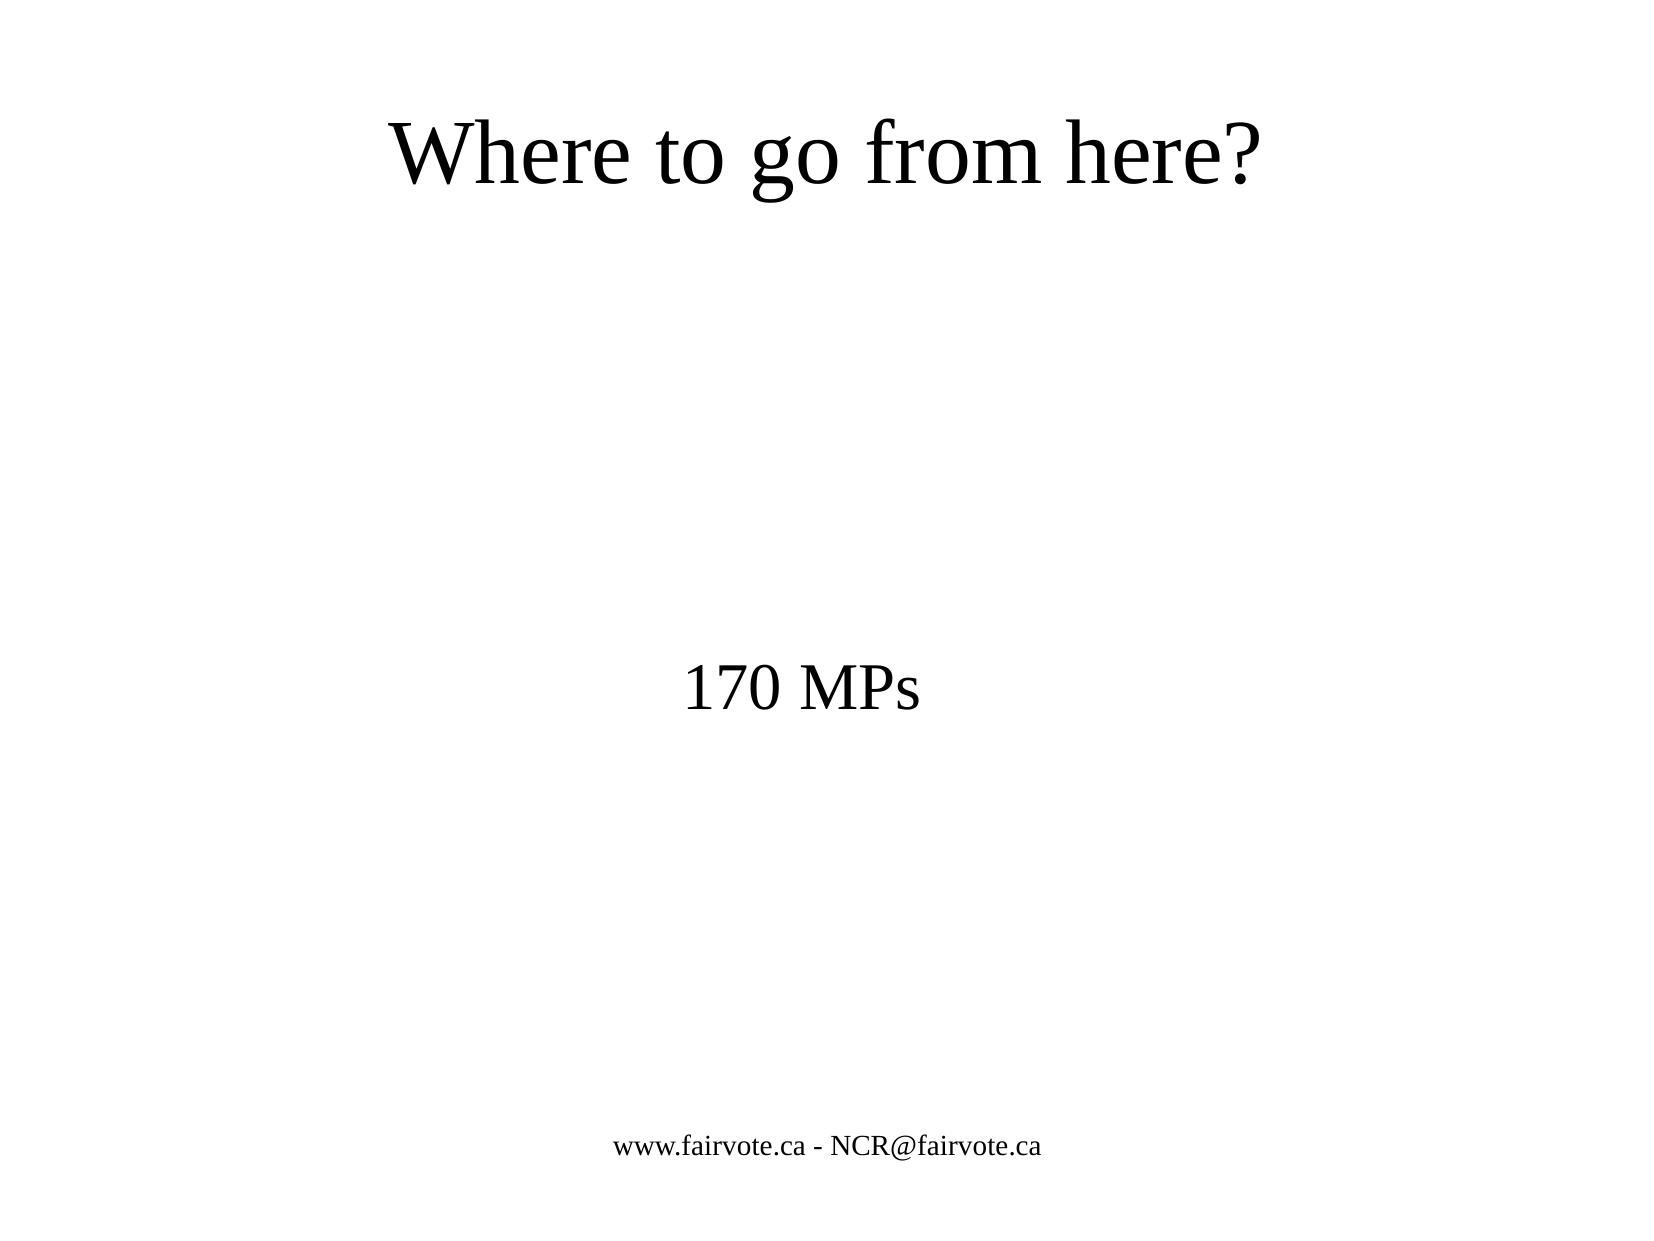

# Where to go from here?
170 MPs
www.fairvote.ca - NCR@fairvote.ca